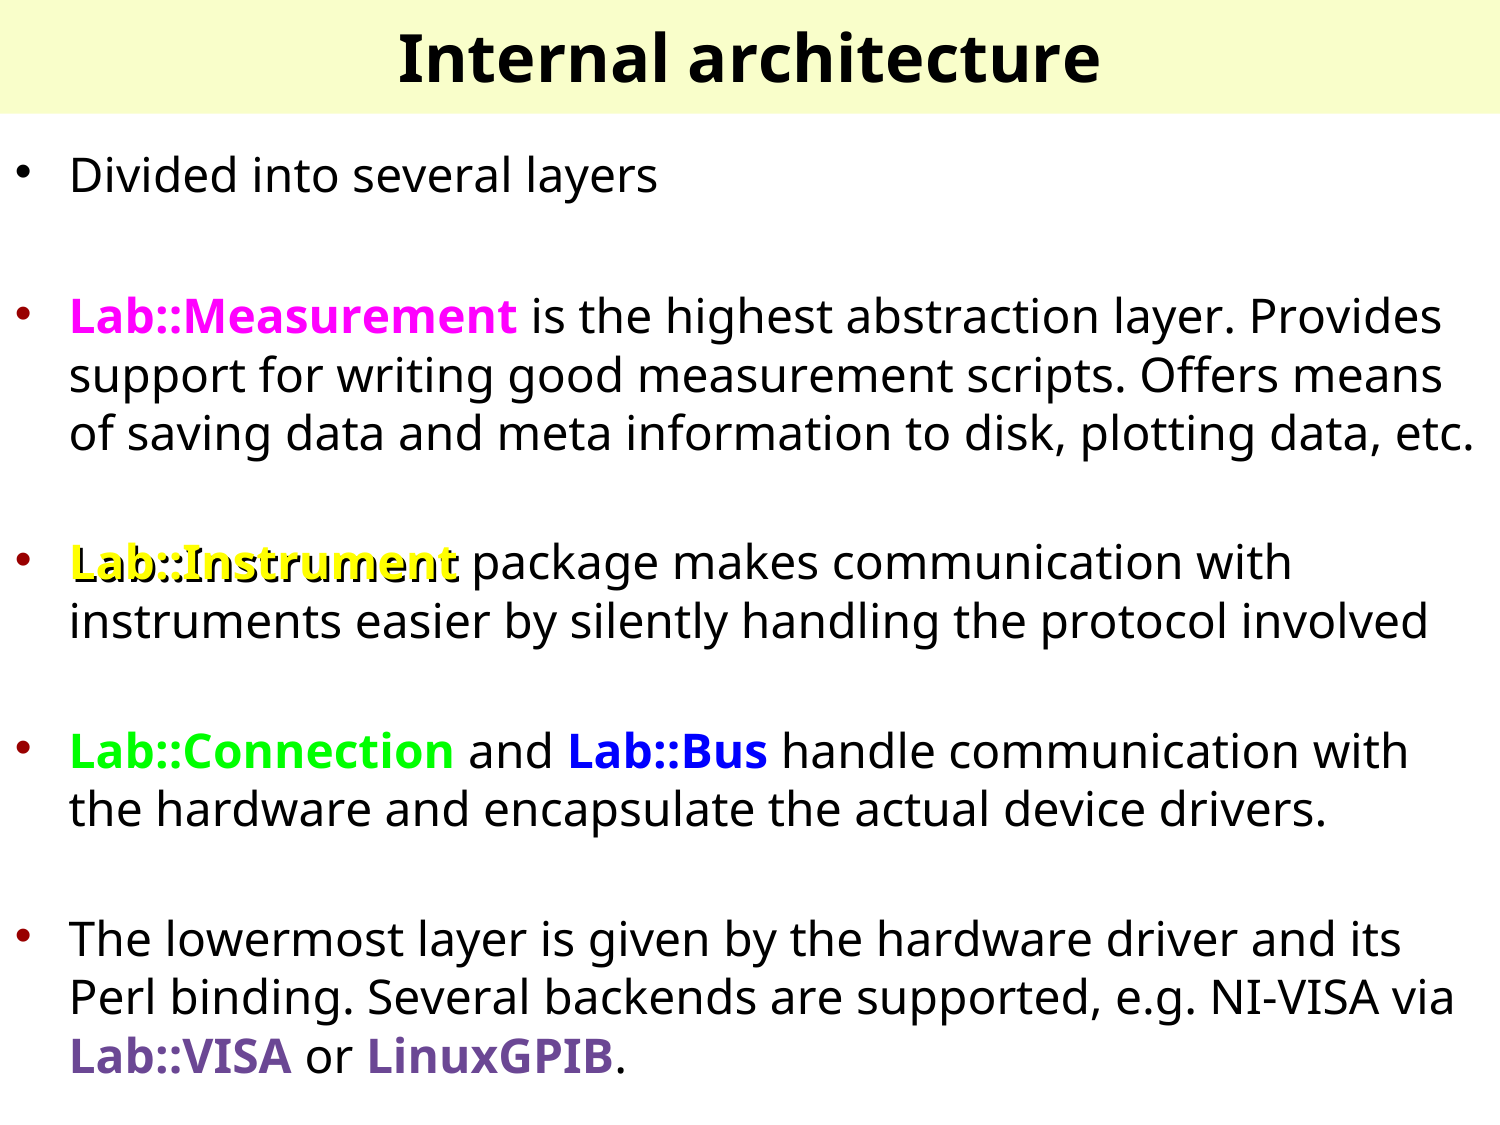

# Internal architecture
Divided into several layers
Lab::Measurement is the highest abstraction layer. Provides support for writing good measurement scripts. Offers means of saving data and meta information to disk, plotting data, etc.
Lab::Instrument package makes communication with instruments easier by silently handling the protocol involved
Lab::Connection and Lab::Bus handle communication with the hardware and encapsulate the actual device drivers.
The lowermost layer is given by the hardware driver and its Perl binding. Several backends are supported, e.g. NI-VISA via Lab::VISA or LinuxGPIB.